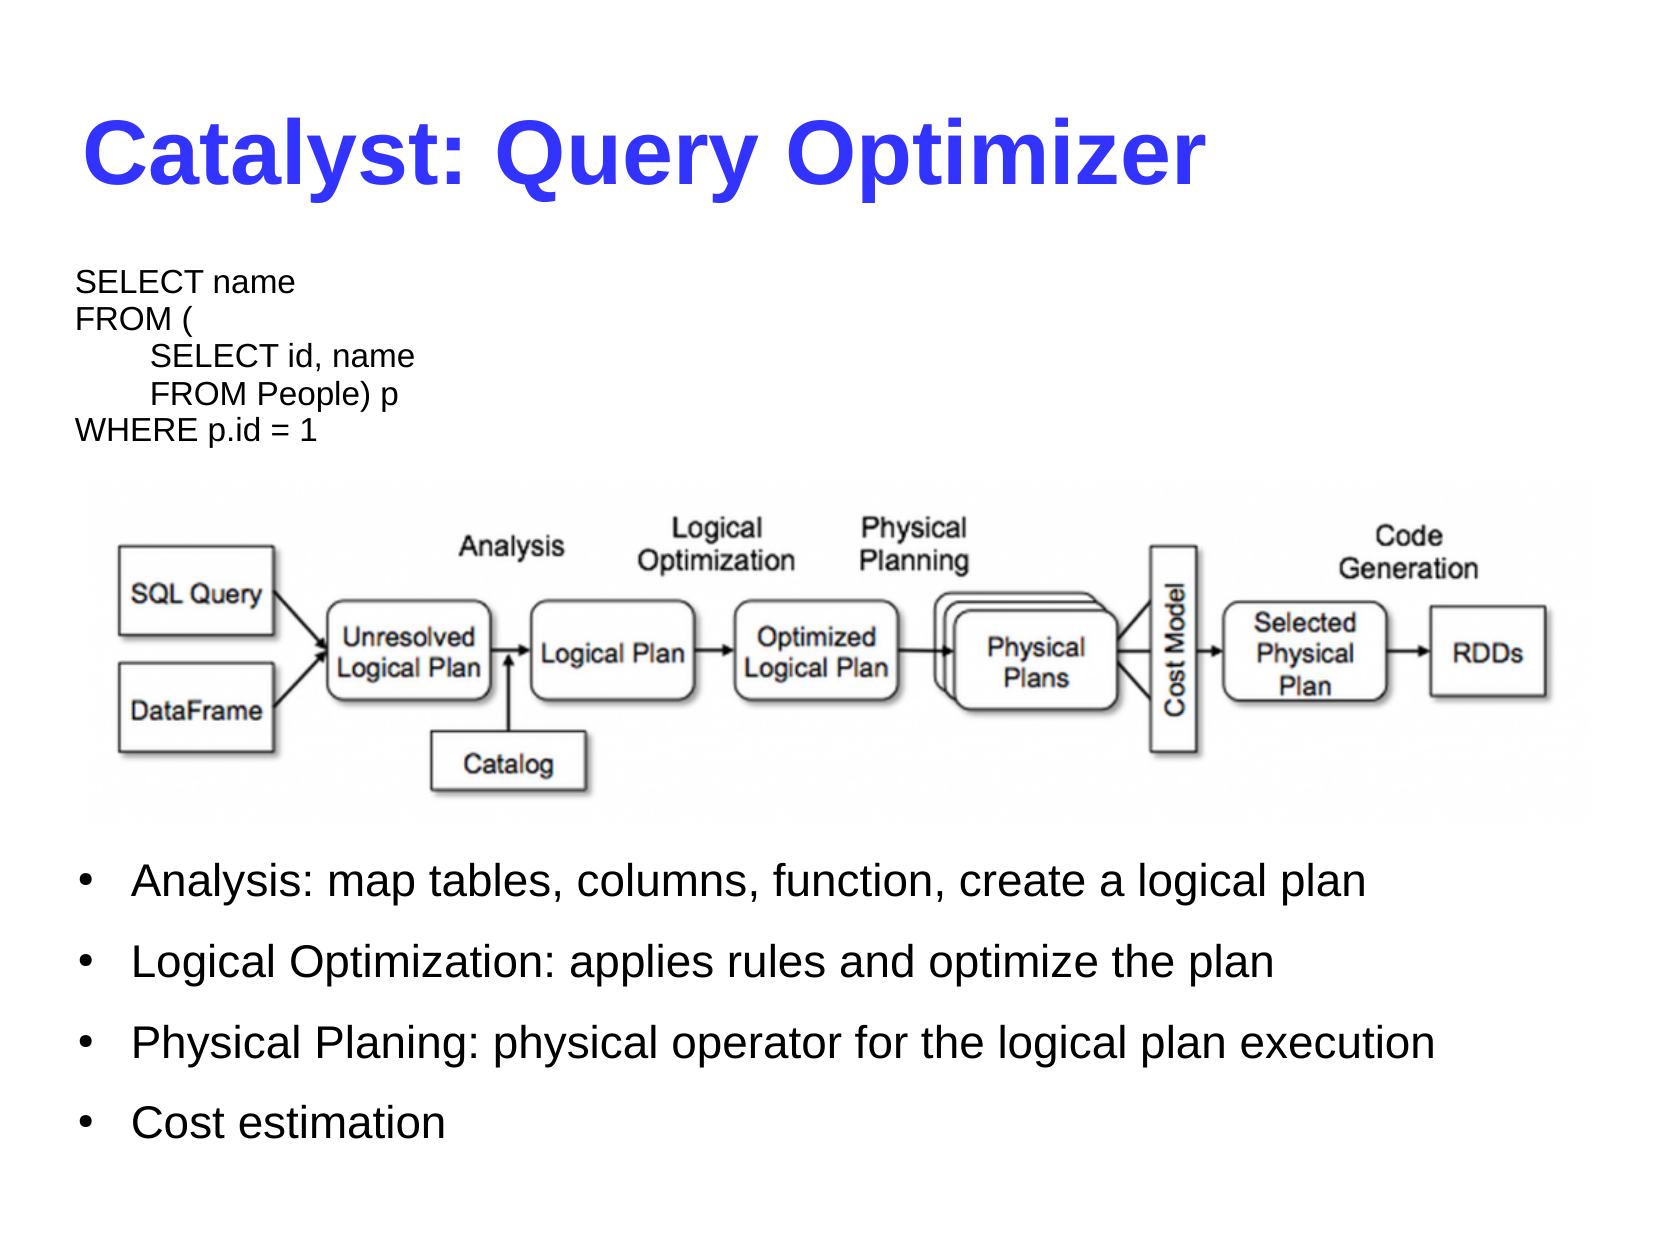

# Catalyst: Query Optimizer
SELECT name
FROM (
	SELECT id, name
	FROM People) p
WHERE p.id = 1
Analysis: map tables, columns, function, create a logical plan
Logical Optimization: applies rules and optimize the plan
Physical Planing: physical operator for the logical plan execution
Cost estimation